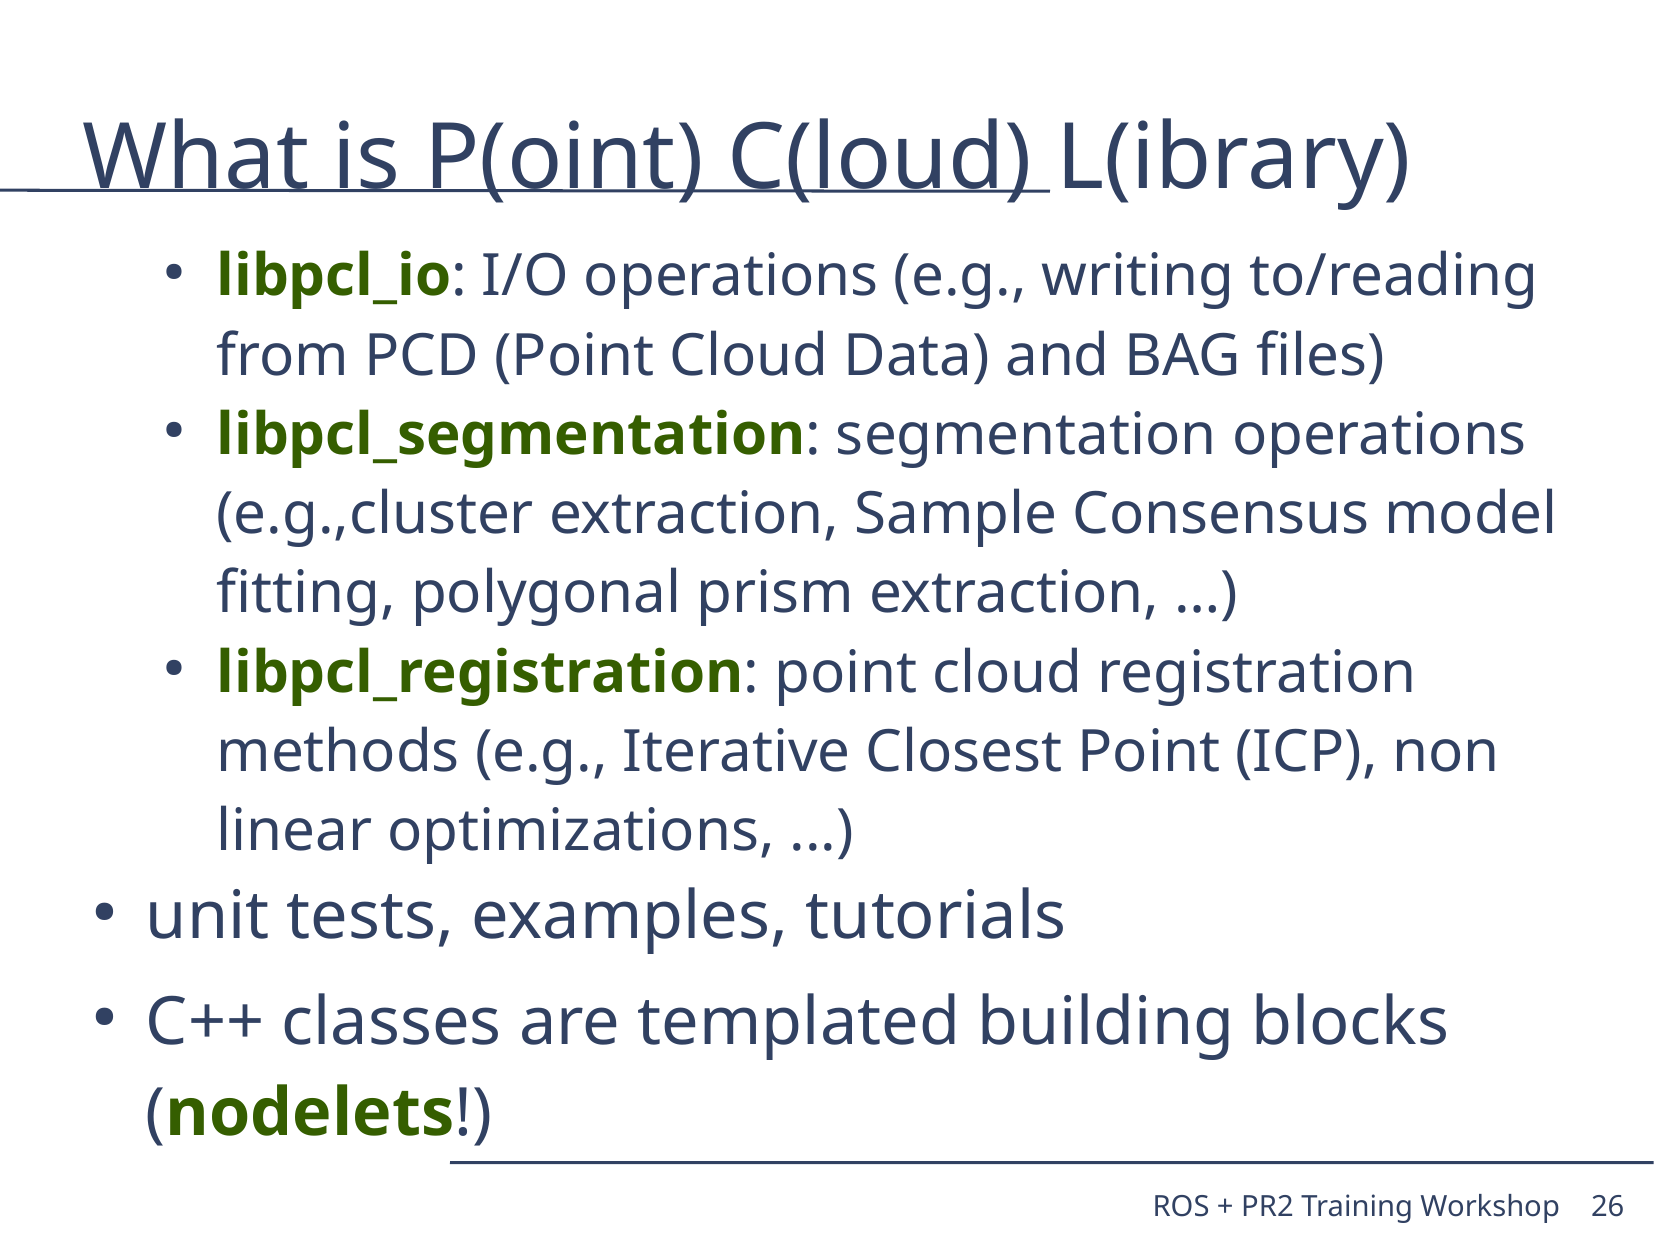

# What is P(oint) C(loud) L(ibrary)
libpcl_io: I/O operations (e.g., writing to/reading from PCD (Point Cloud Data) and BAG ﬁles)
libpcl_segmentation: segmentation operations (e.g.,cluster extraction, Sample Consensus model ﬁtting, polygonal prism extraction, …)
libpcl_registration: point cloud registration methods (e.g., Iterative Closest Point (ICP), non linear optimizations, ...)
unit tests, examples, tutorials
C++ classes are templated building blocks (nodelets!)